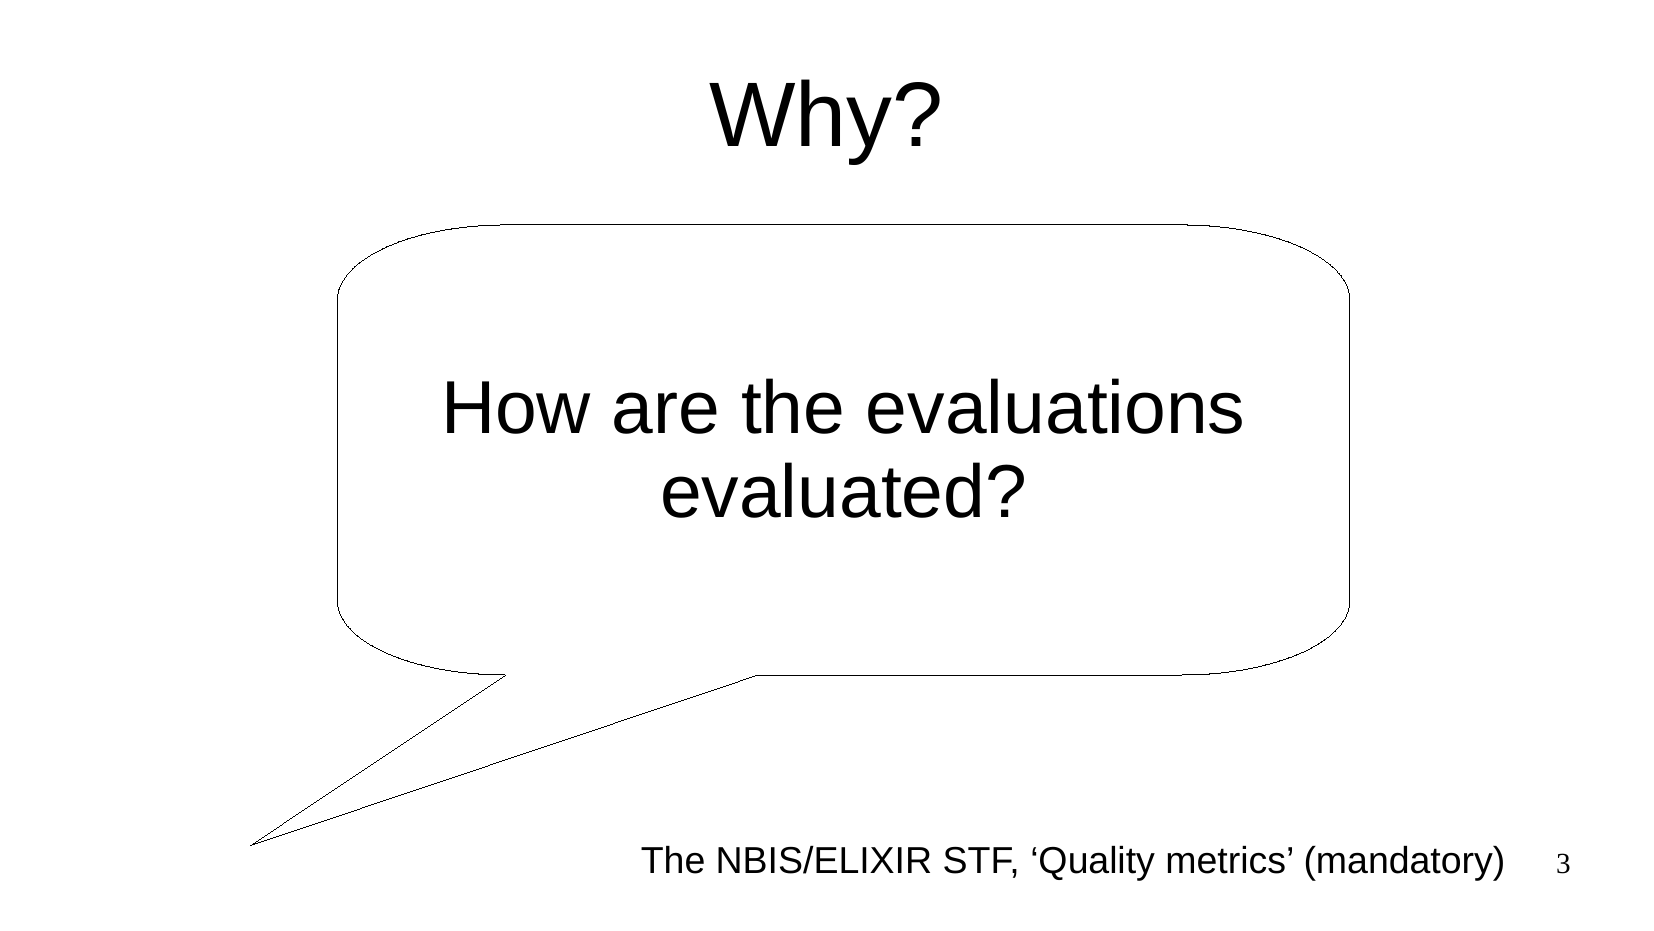

# Why?
How are the evaluations evaluated?
The NBIS/ELIXIR STF, ‘Quality metrics’ (mandatory)
3